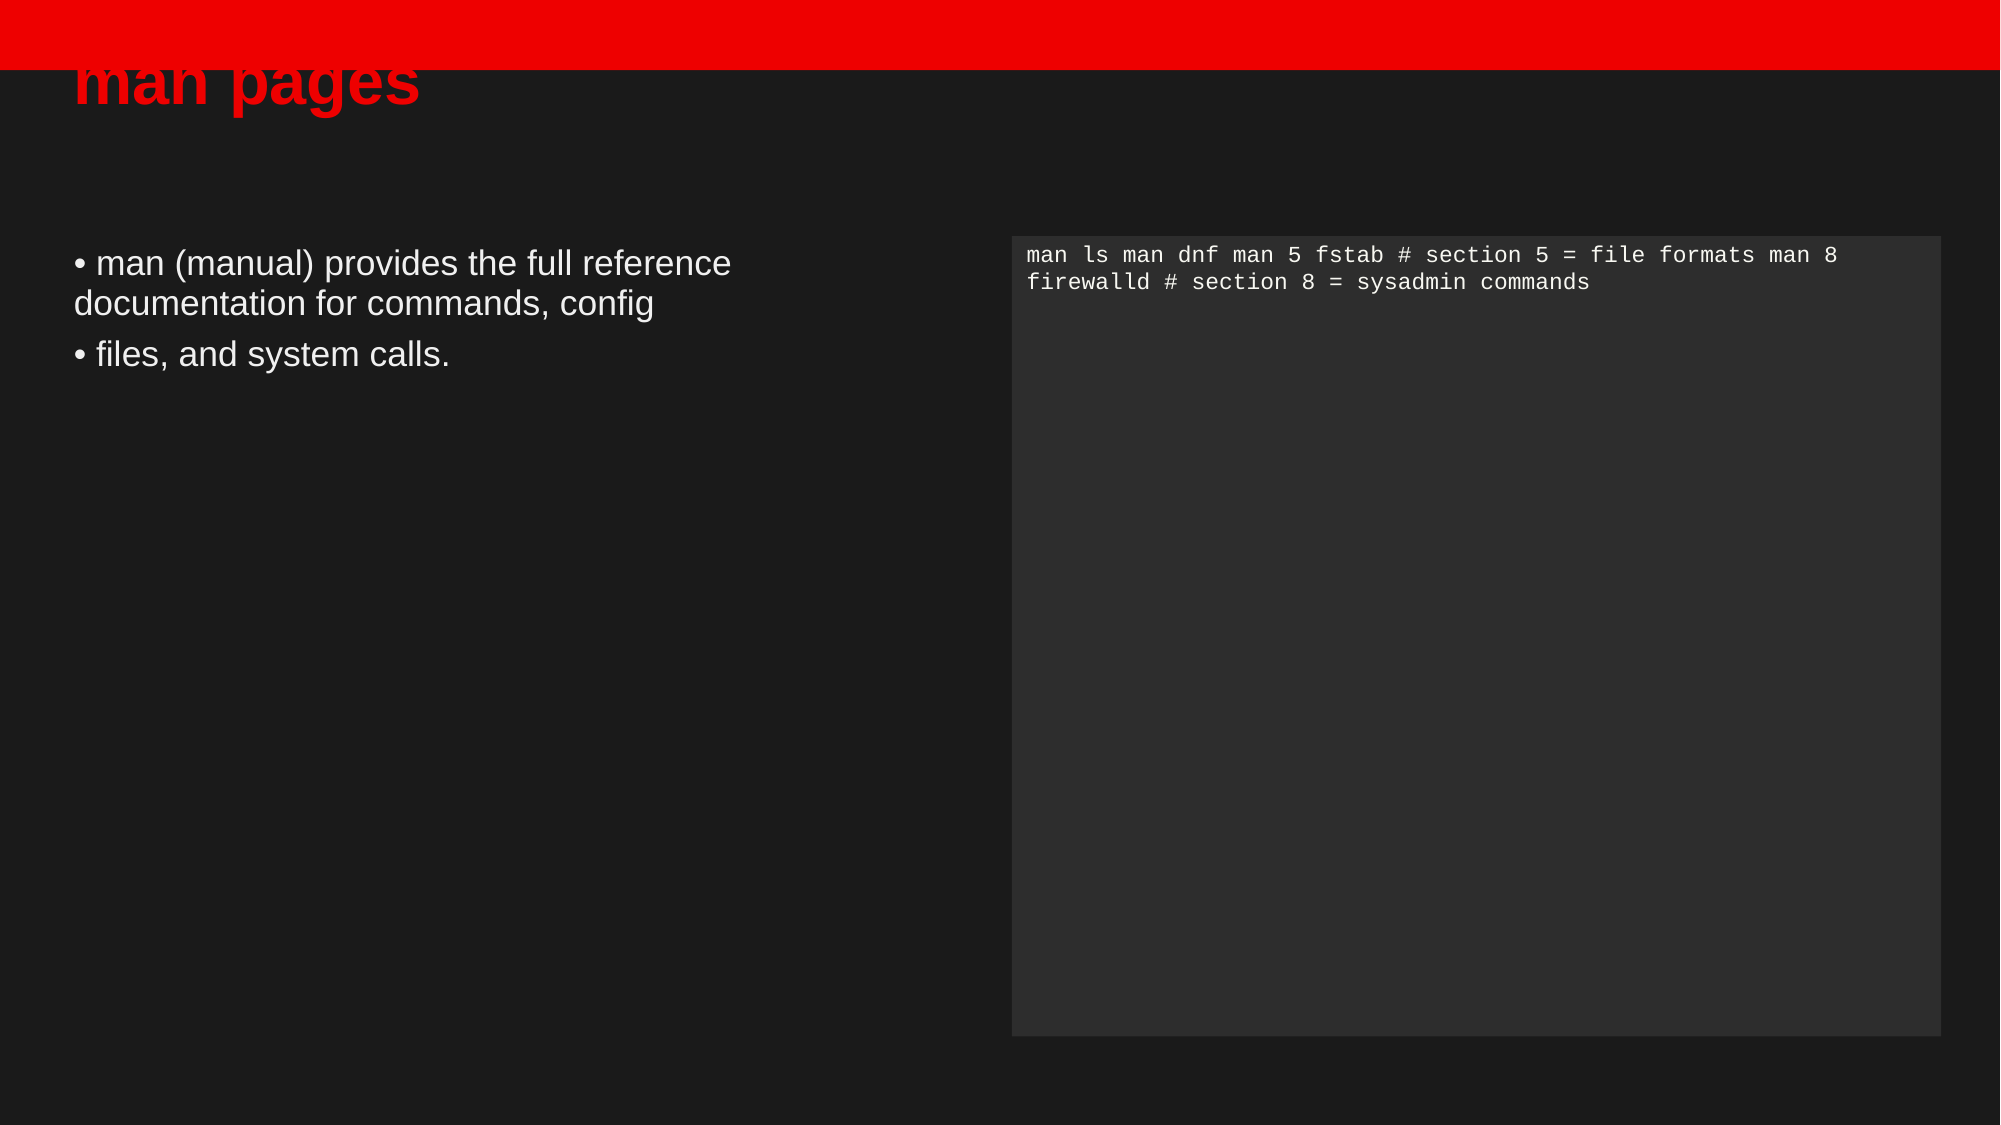

man pages
• man (manual) provides the full reference documentation for commands, config
• files, and system calls.
man ls man dnf man 5 fstab # section 5 = file formats man 8 firewalld # section 8 = sysadmin commands